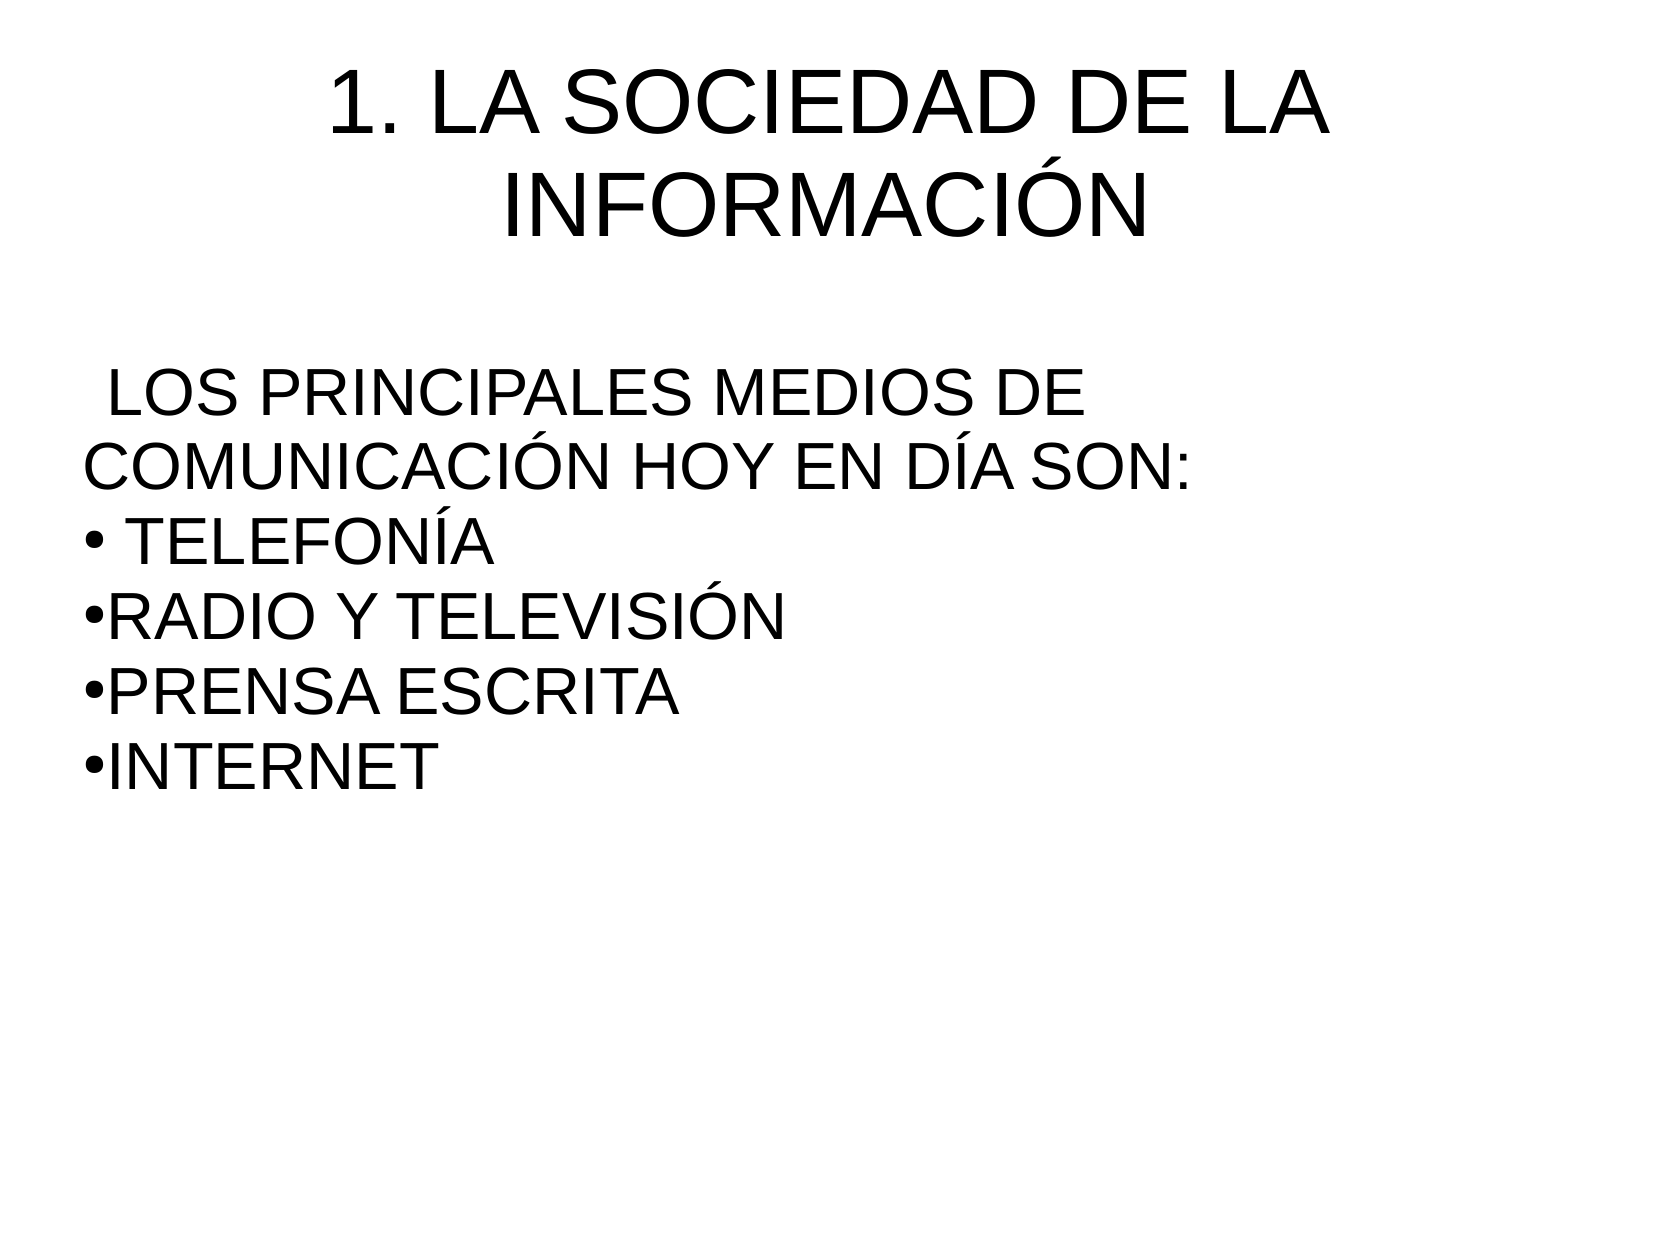

# 1. LA SOCIEDAD DE LA INFORMACIÓN
LOS PRINCIPALES MEDIOS DE COMUNICACIÓN HOY EN DÍA SON:
 TELEFONÍA
RADIO Y TELEVISIÓN
PRENSA ESCRITA
INTERNET